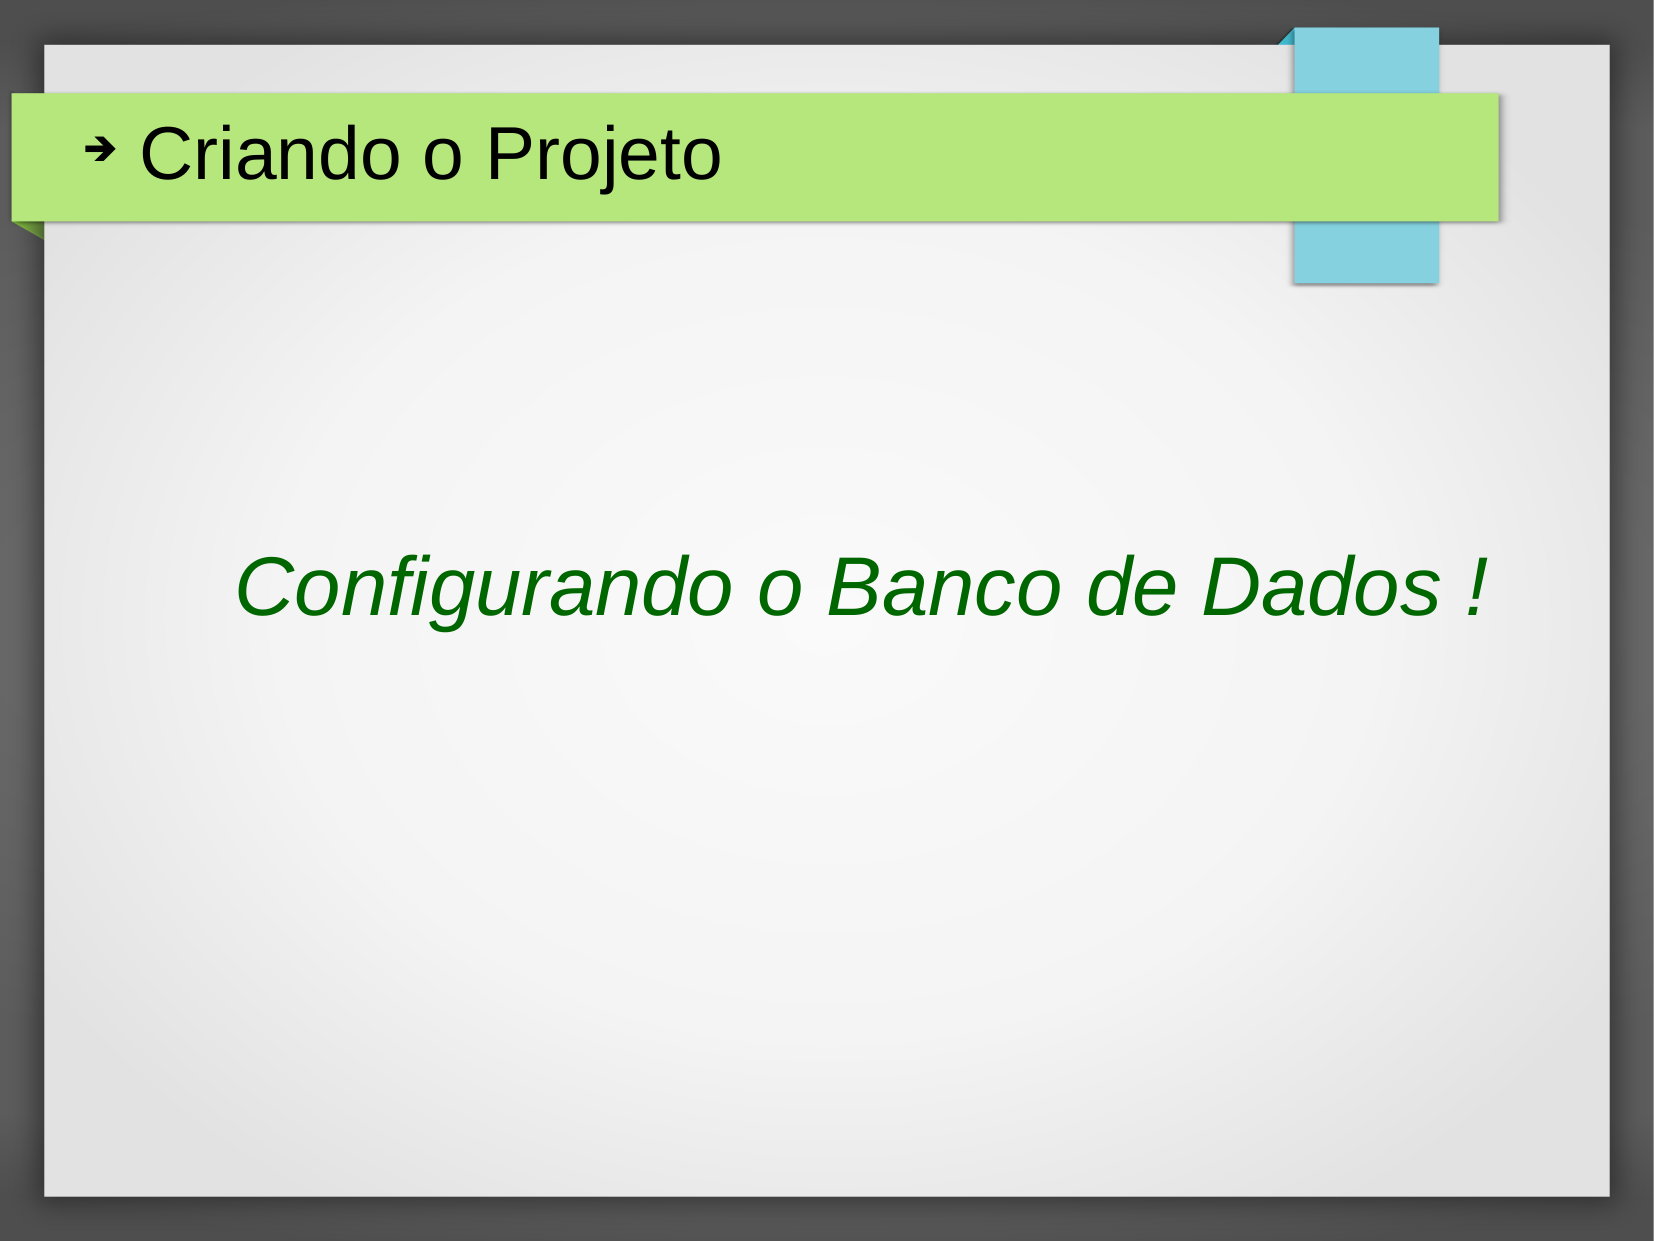

# Criando o Projeto
Configurando o Banco de Dados !